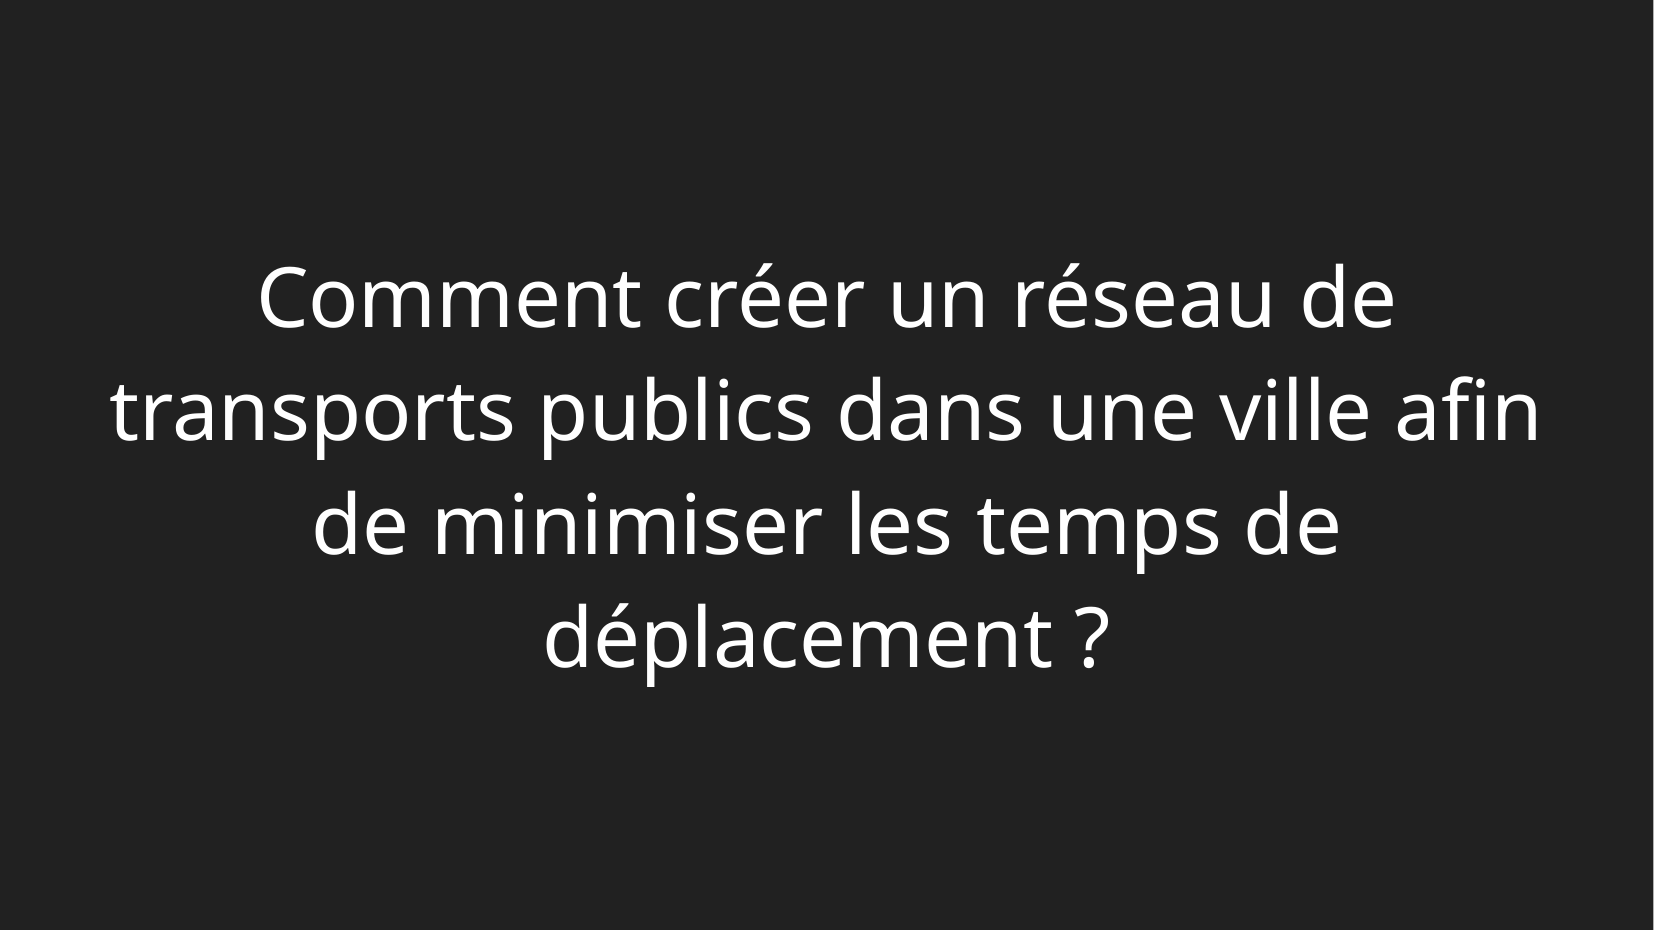

# Comment créer un réseau de transports publics dans une ville afin de minimiser les temps de déplacement ?